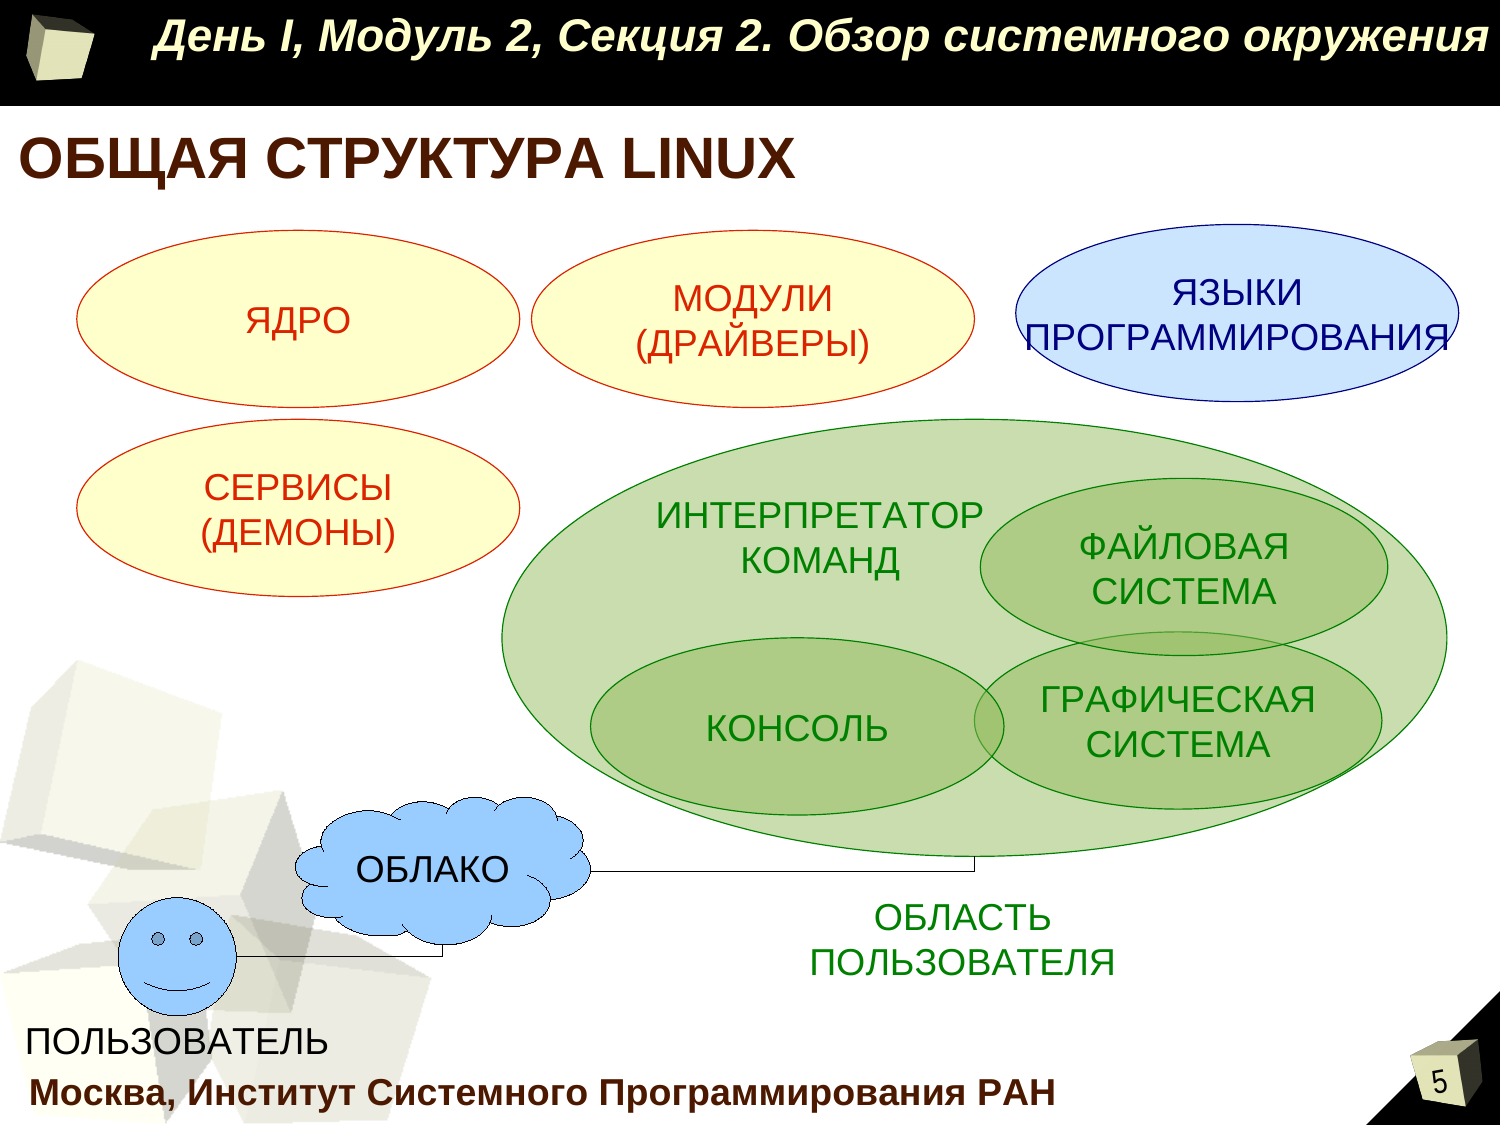

#
ОБЩАЯ СТРУКТУРА LINUX
ЯЗЫКИ
ПРОГРАММИРОВАНИЯ
ЯДРО
МОДУЛИ
(ДРАЙВЕРЫ)
СЕРВИСЫ
(ДЕМОНЫ)
ИНТЕРПРЕТАТОР
КОМАНД
ФАЙЛОВАЯ
СИСТЕМА
ГРАФИЧЕСКАЯ
СИСТЕМА
КОНСОЛЬ
ОБЛАКО
ОБЛАСТЬ ПОЛЬЗОВАТЕЛЯ
ПОЛЬЗОВАТЕЛЬ